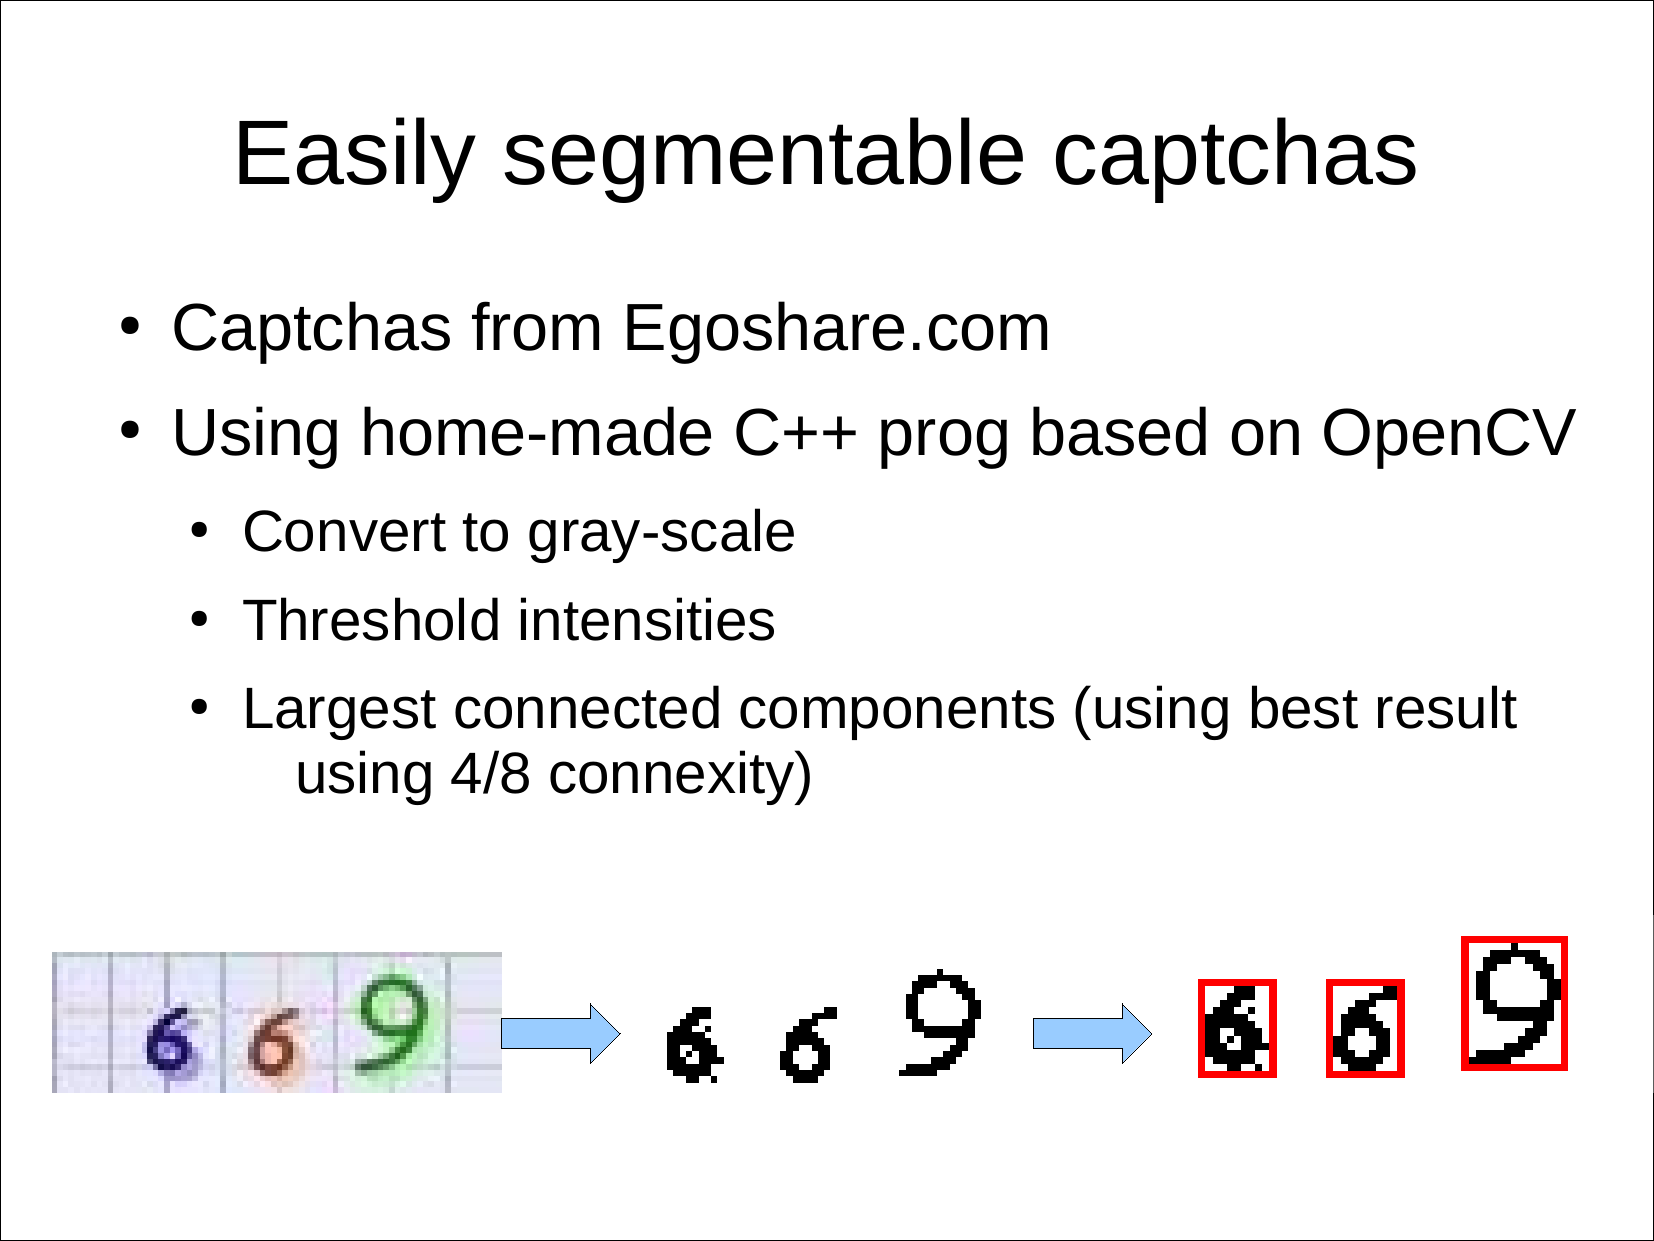

# Easily segmentable captchas
Captchas from Egoshare.com
Using home-made C++ prog based on OpenCV
Convert to gray-scale
Threshold intensities
Largest connected components (using best result using 4/8 connexity)